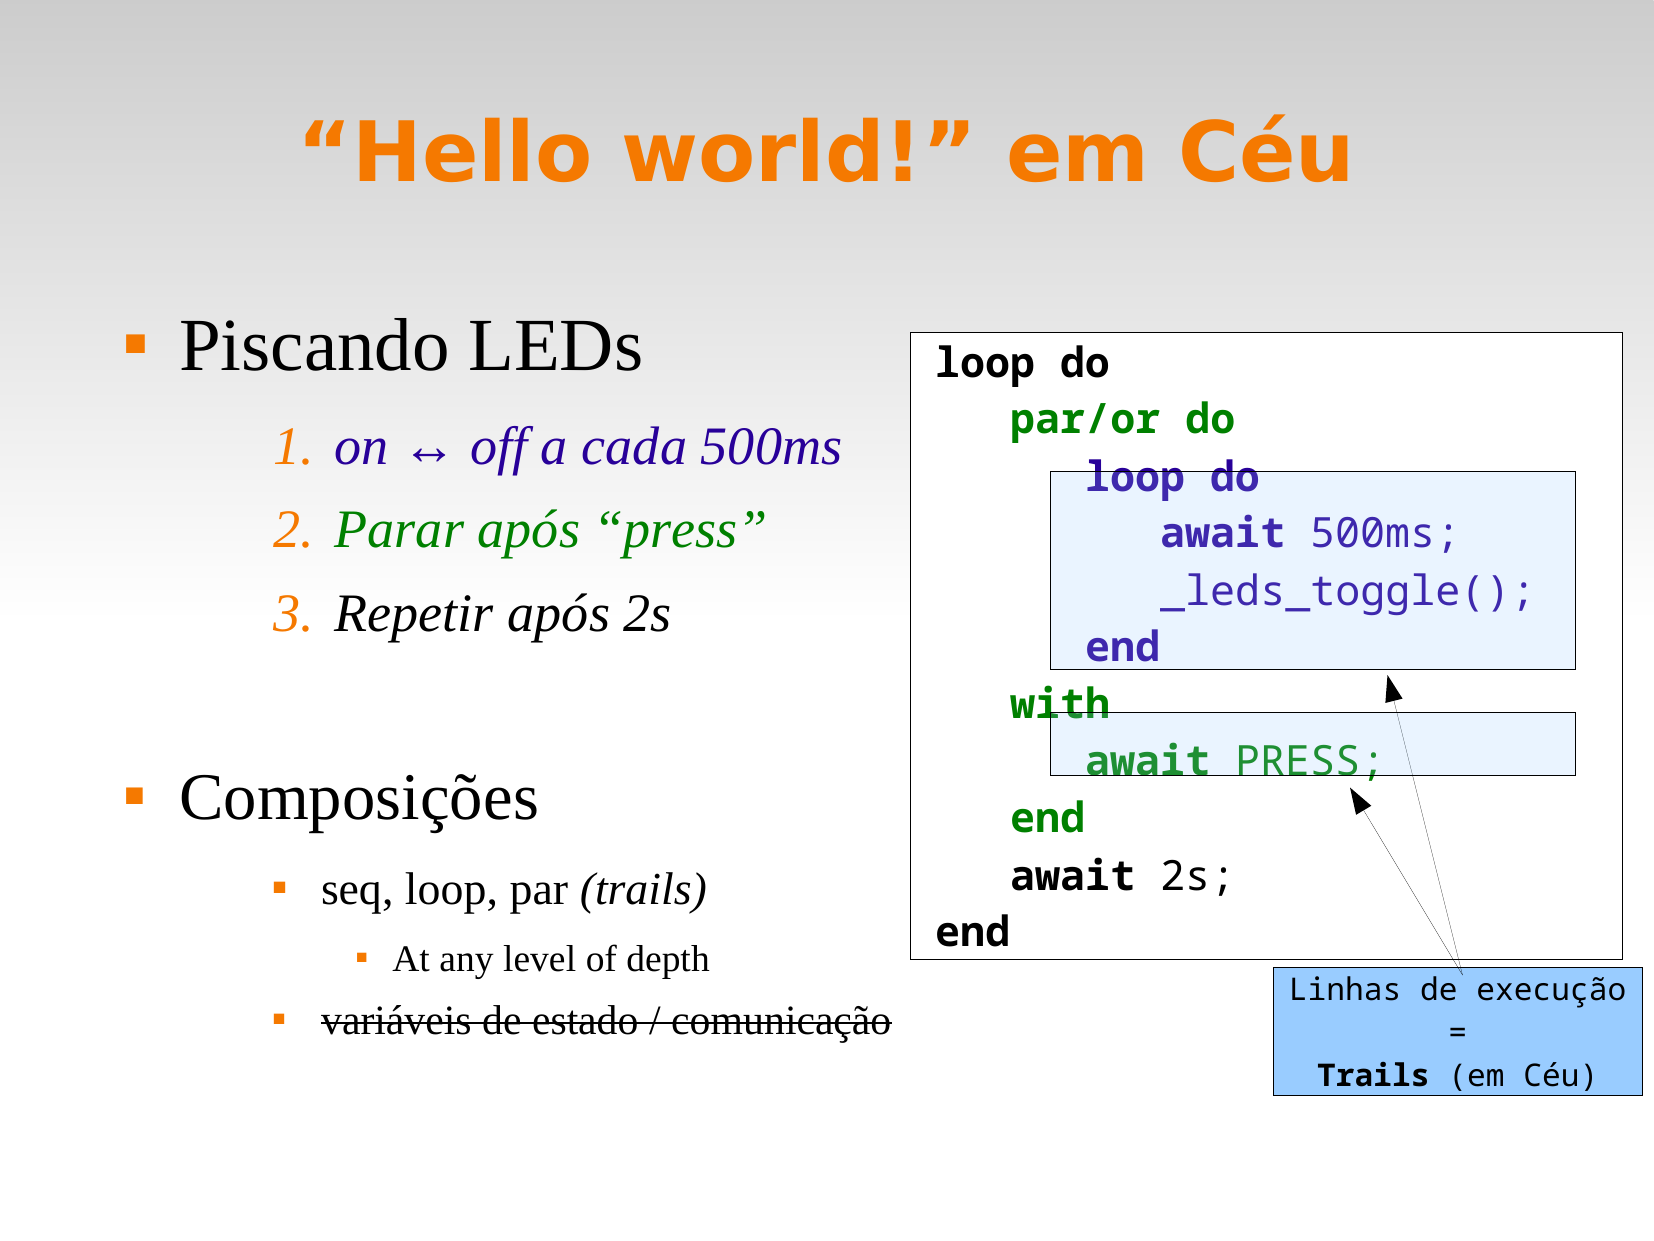

“Hello world!” em Céu
# Piscando LEDs
 on ↔ off a cada 500ms
 Parar após “press”
 Repetir após 2s
Composições
seq, loop, par (trails)
At any level of depth
variáveis de estado / comunicação
 par/or do
 loop do
 await 500ms;
 _leds_toggle();
 end
 with
 await PRESS;
 end
 loop do
 par/or do
 loop do
 await 500ms;
 _leds_toggle();
 end
 with
 await PRESS;
 end
 await 2s;
 end
 loop do
 await 500ms;
 _leds_toggle();
 end
Linhas de execução
=
Trails (em Céu)